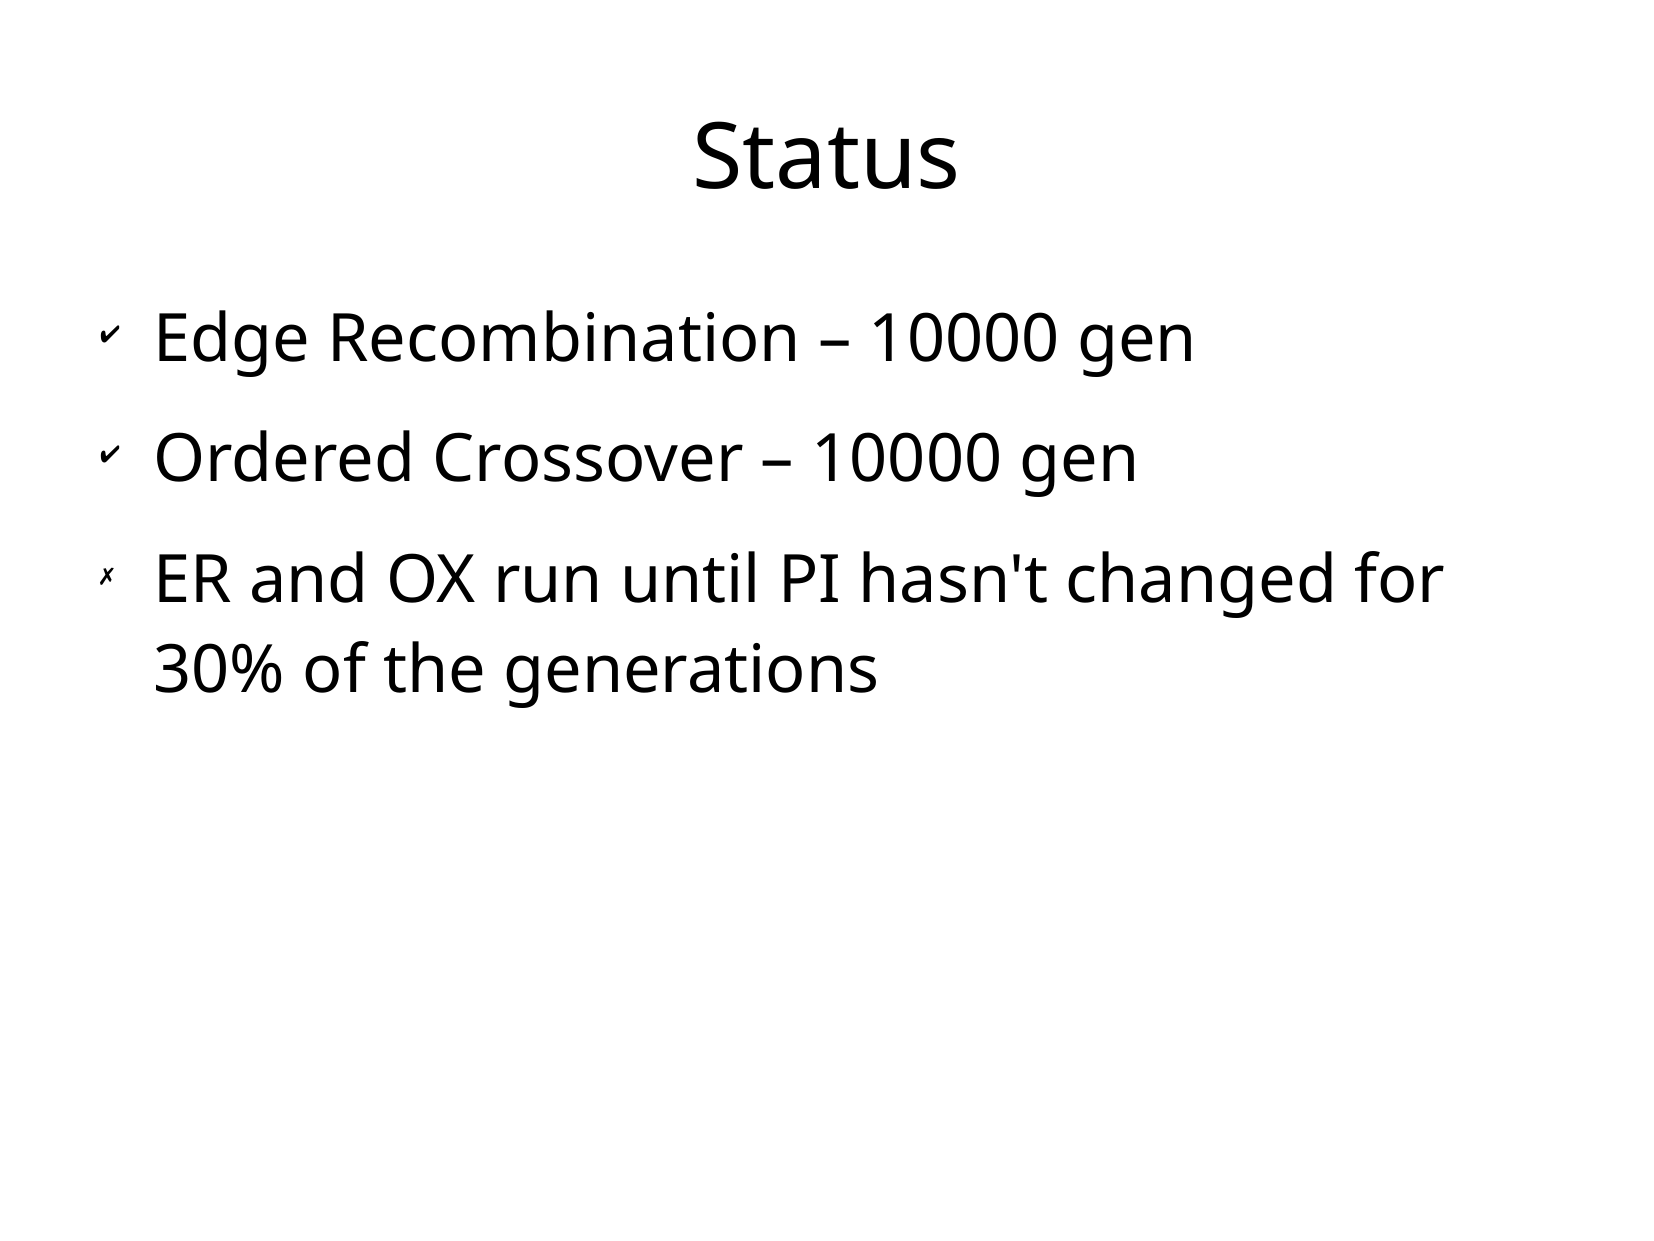

# Status
Edge Recombination – 10000 gen
Ordered Crossover – 10000 gen
ER and OX run until PI hasn't changed for 30% of the generations